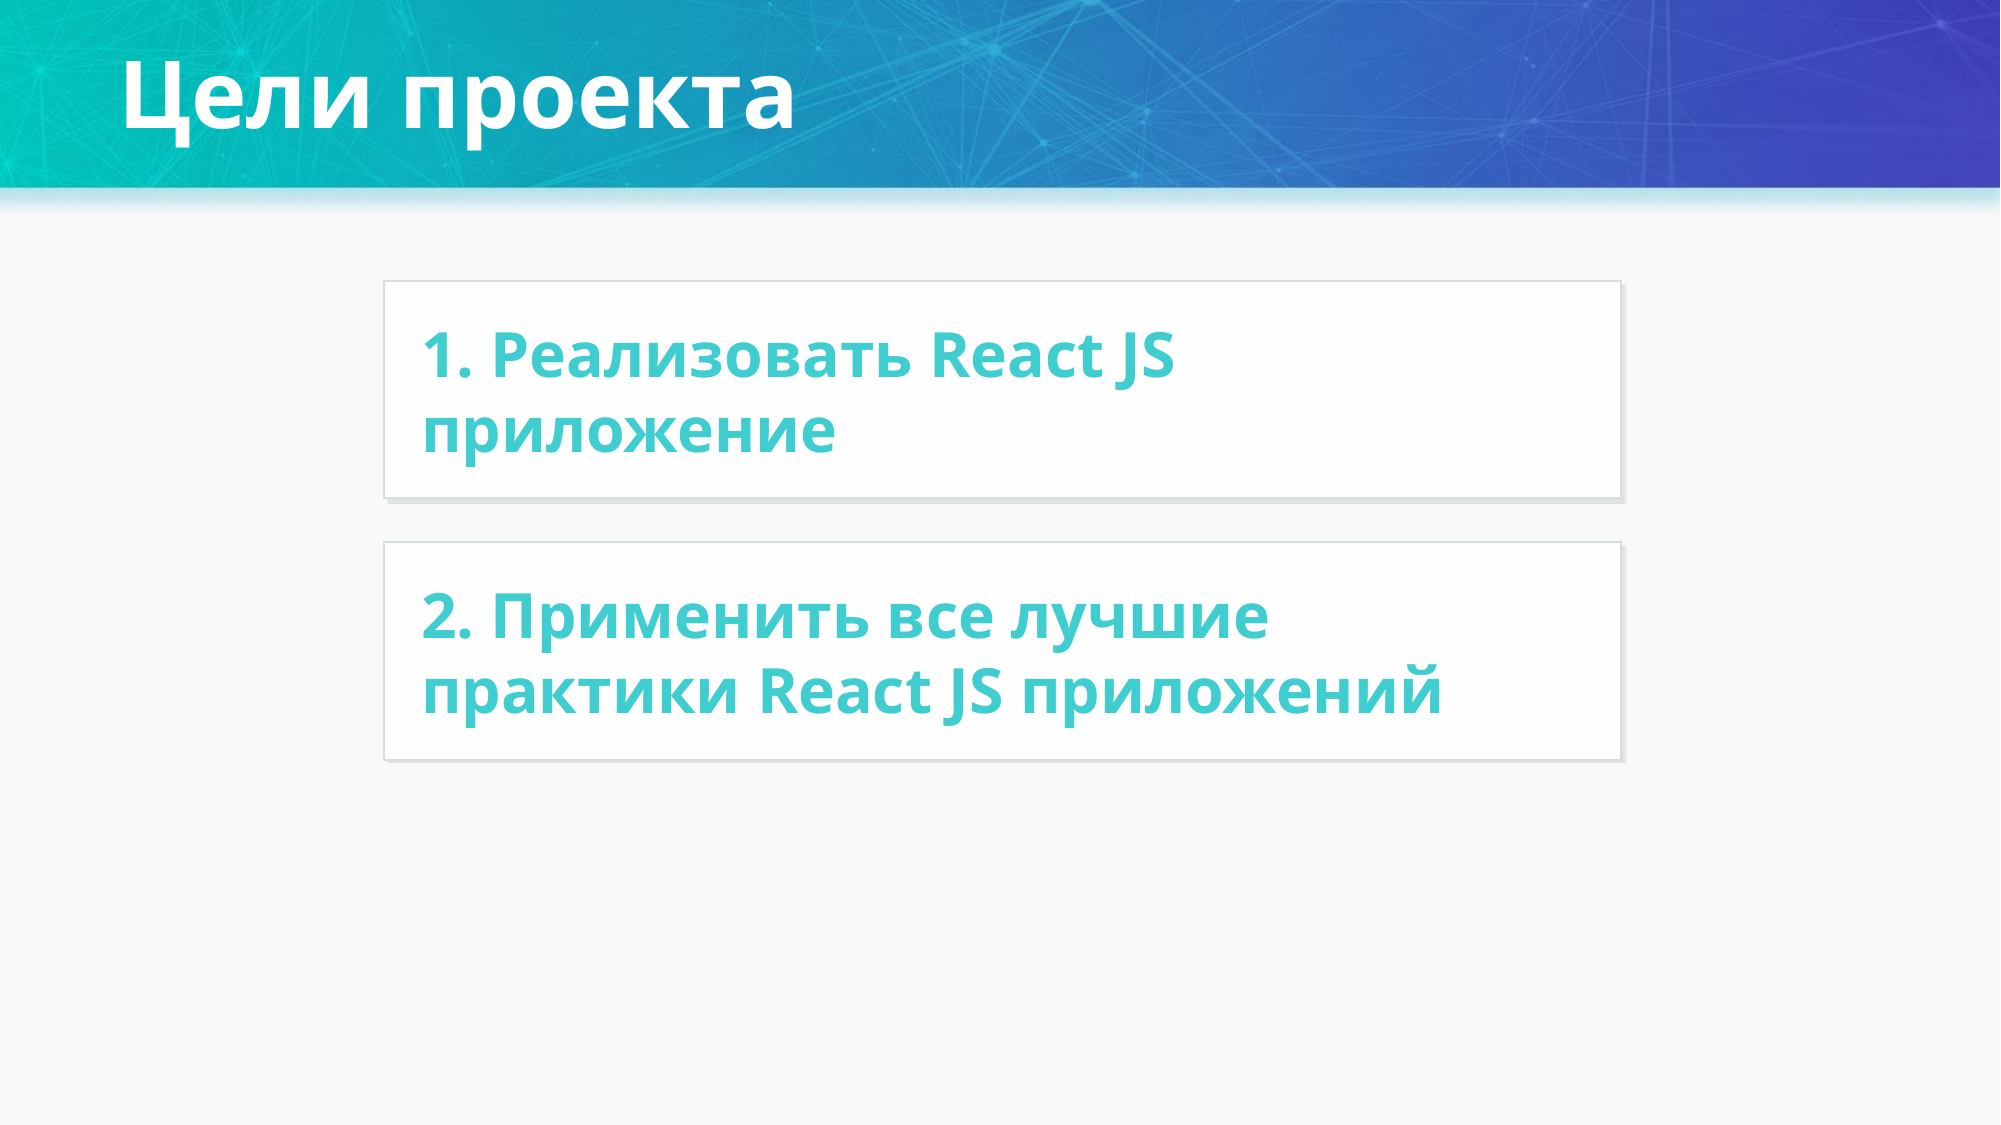

Цели проекта
1. Реализовать React JS приложение
2. Применить все лучшие практики React JS приложений